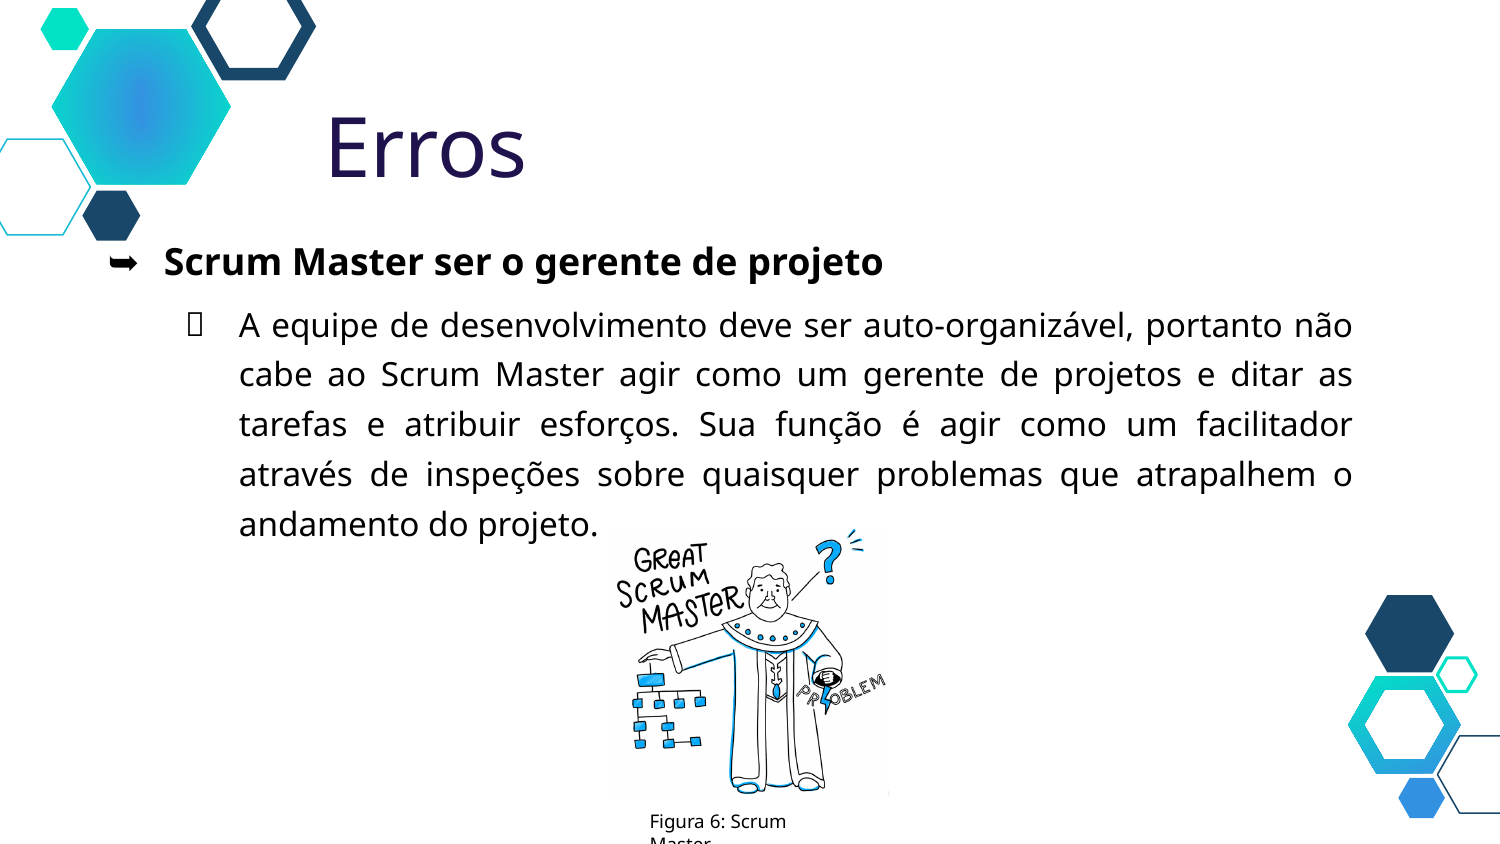

# Erros
Scrum Master ser o gerente de projeto
A equipe de desenvolvimento deve ser auto-organizável, portanto não cabe ao Scrum Master agir como um gerente de projetos e ditar as tarefas e atribuir esforços. Sua função é agir como um facilitador através de inspeções sobre quaisquer problemas que atrapalhem o andamento do projeto.
Figura 6: Scrum Master